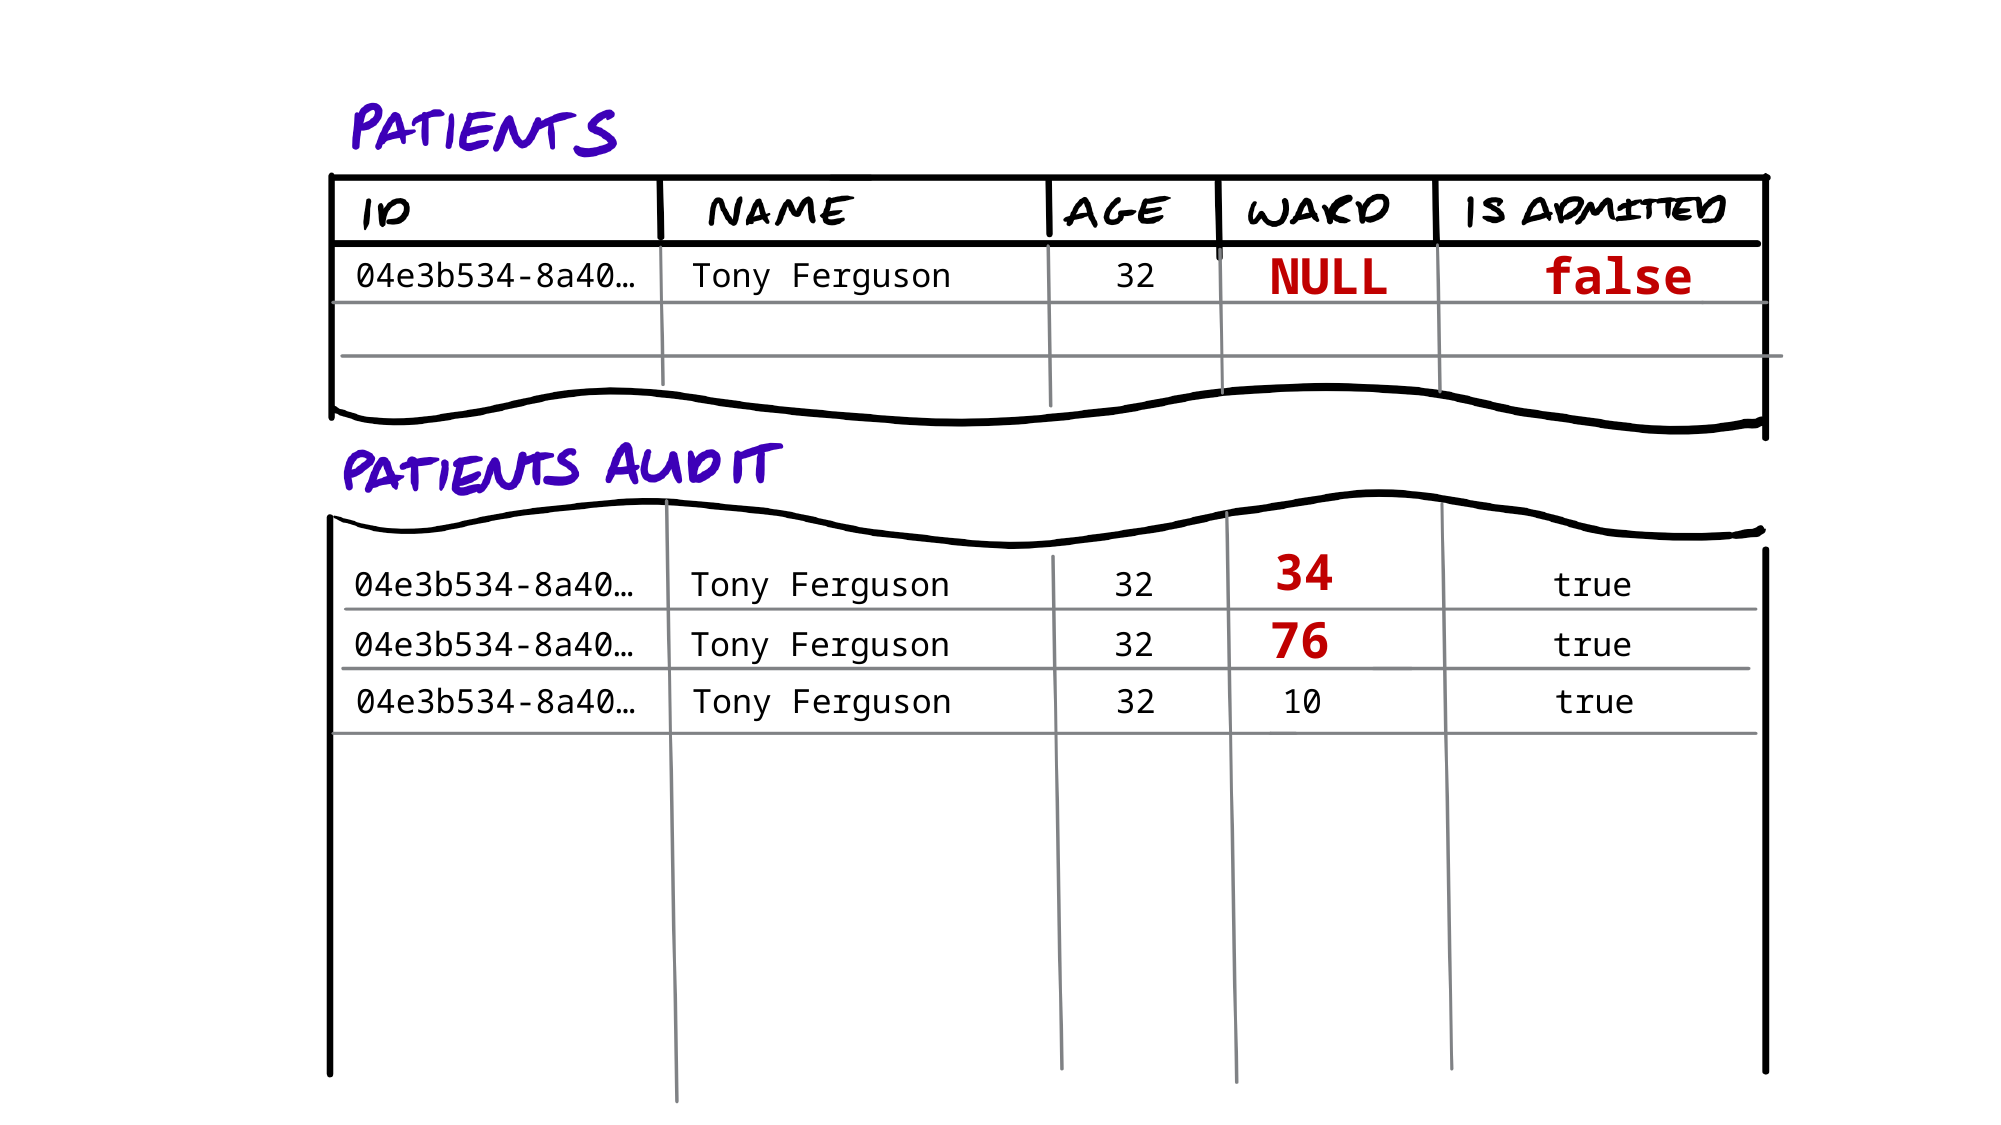

# Slide showing row in the a table and audit table belwo
NULL
false
04e3b534-8a40…
Tony Ferguson
32
34
04e3b534-8a40…
Tony Ferguson
32
true
76
04e3b534-8a40…
Tony Ferguson
32
true
04e3b534-8a40…
Tony Ferguson
32
10
true